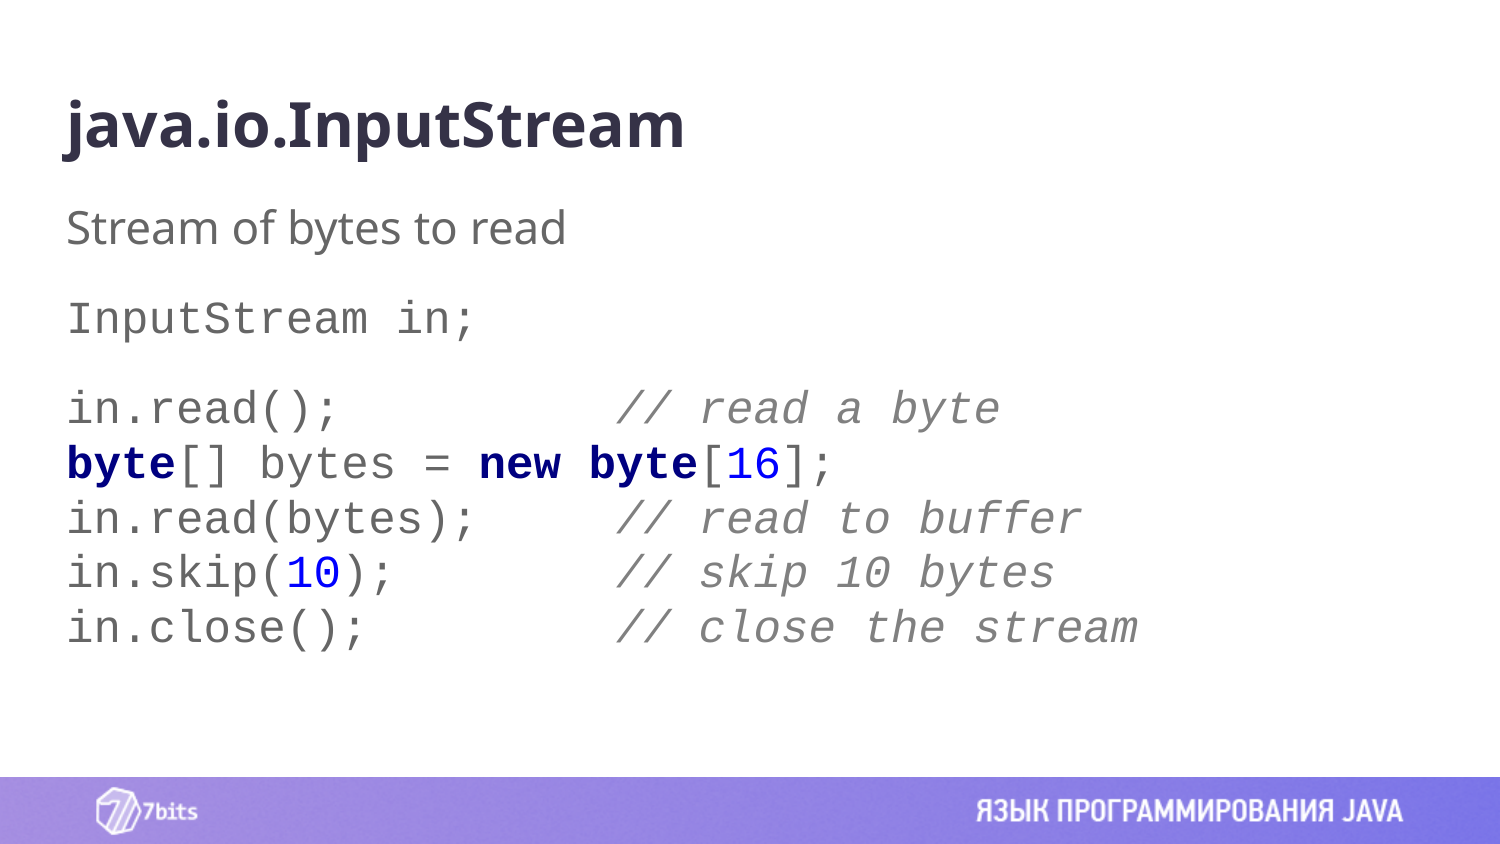

# java.io.InputStream
Stream of bytes to read
InputStream in;
in.read(); // read a byte
byte[] bytes = new byte[16];
in.read(bytes); // read to buffer
in.skip(10); // skip 10 bytes
in.close(); // close the stream